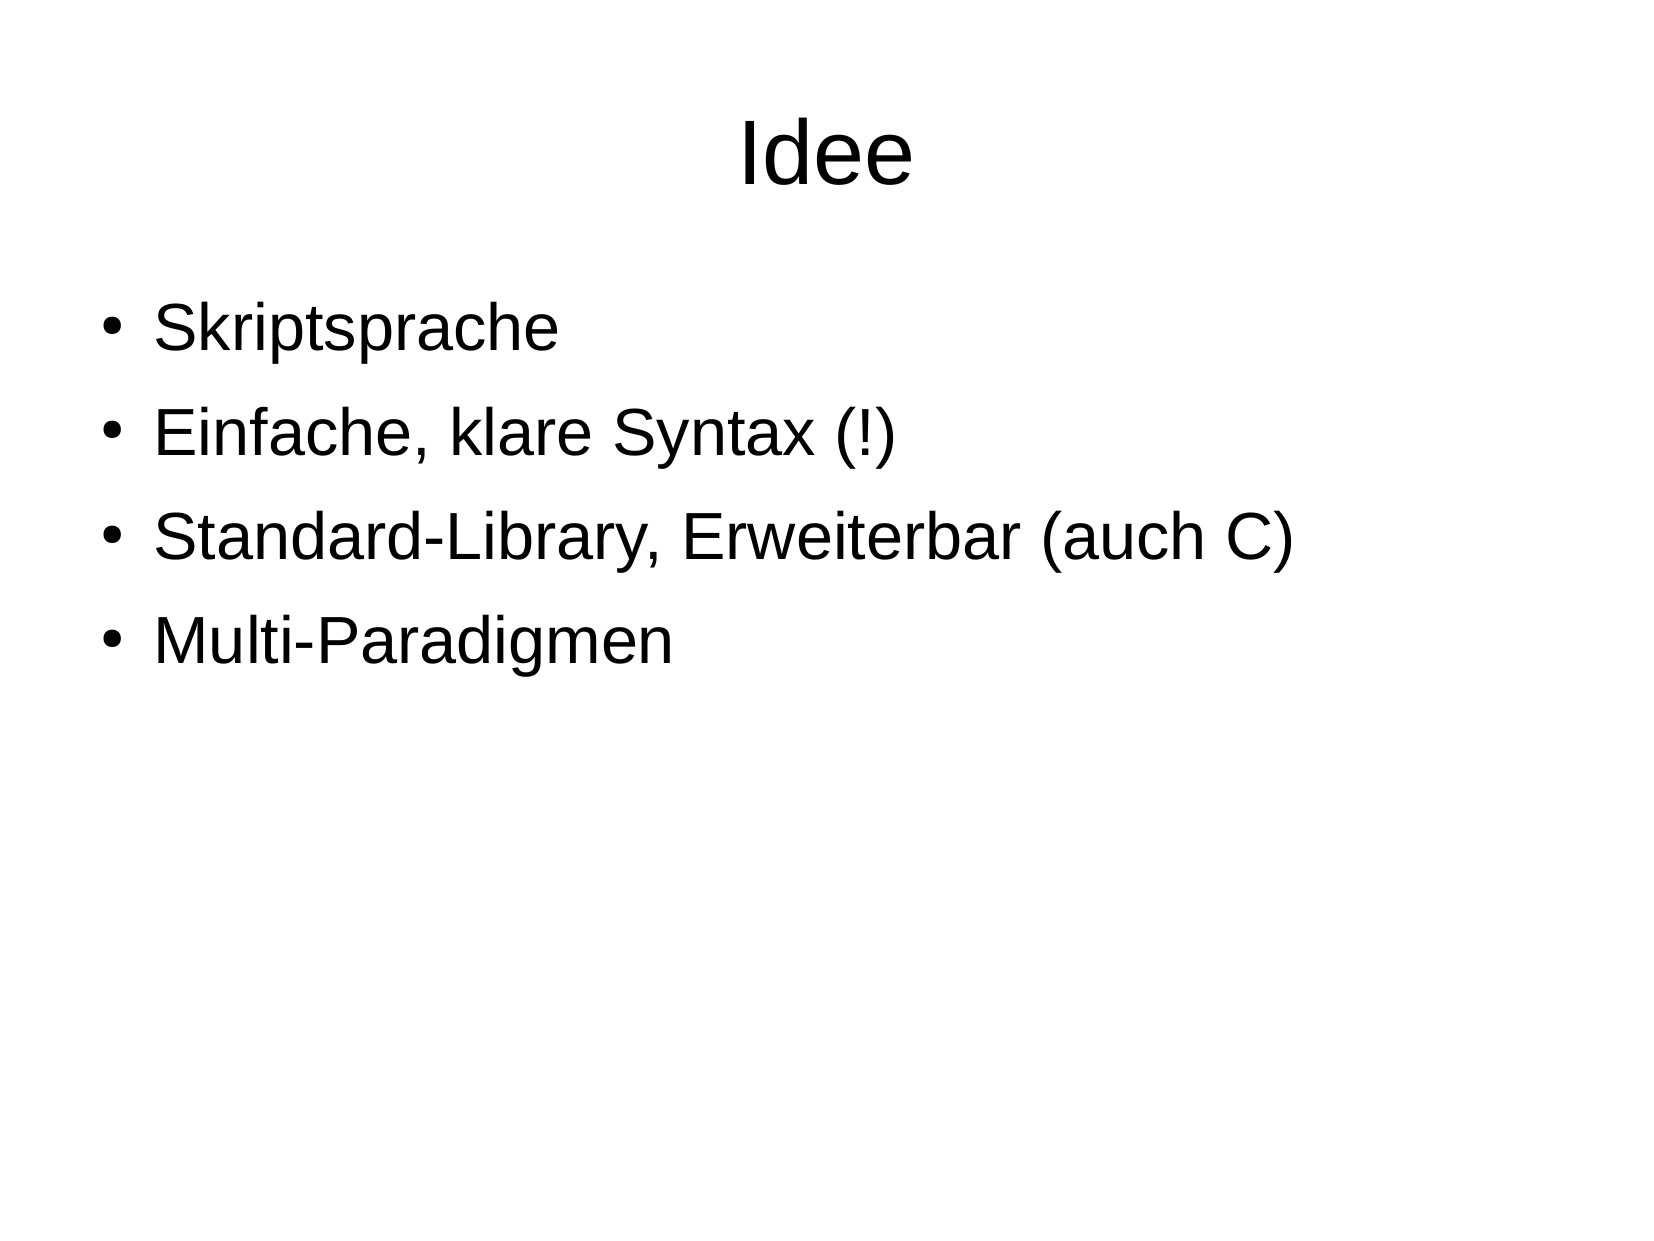

# Idee
Skriptsprache
Einfache, klare Syntax (!)
Standard-Library, Erweiterbar (auch C)
Multi-Paradigmen